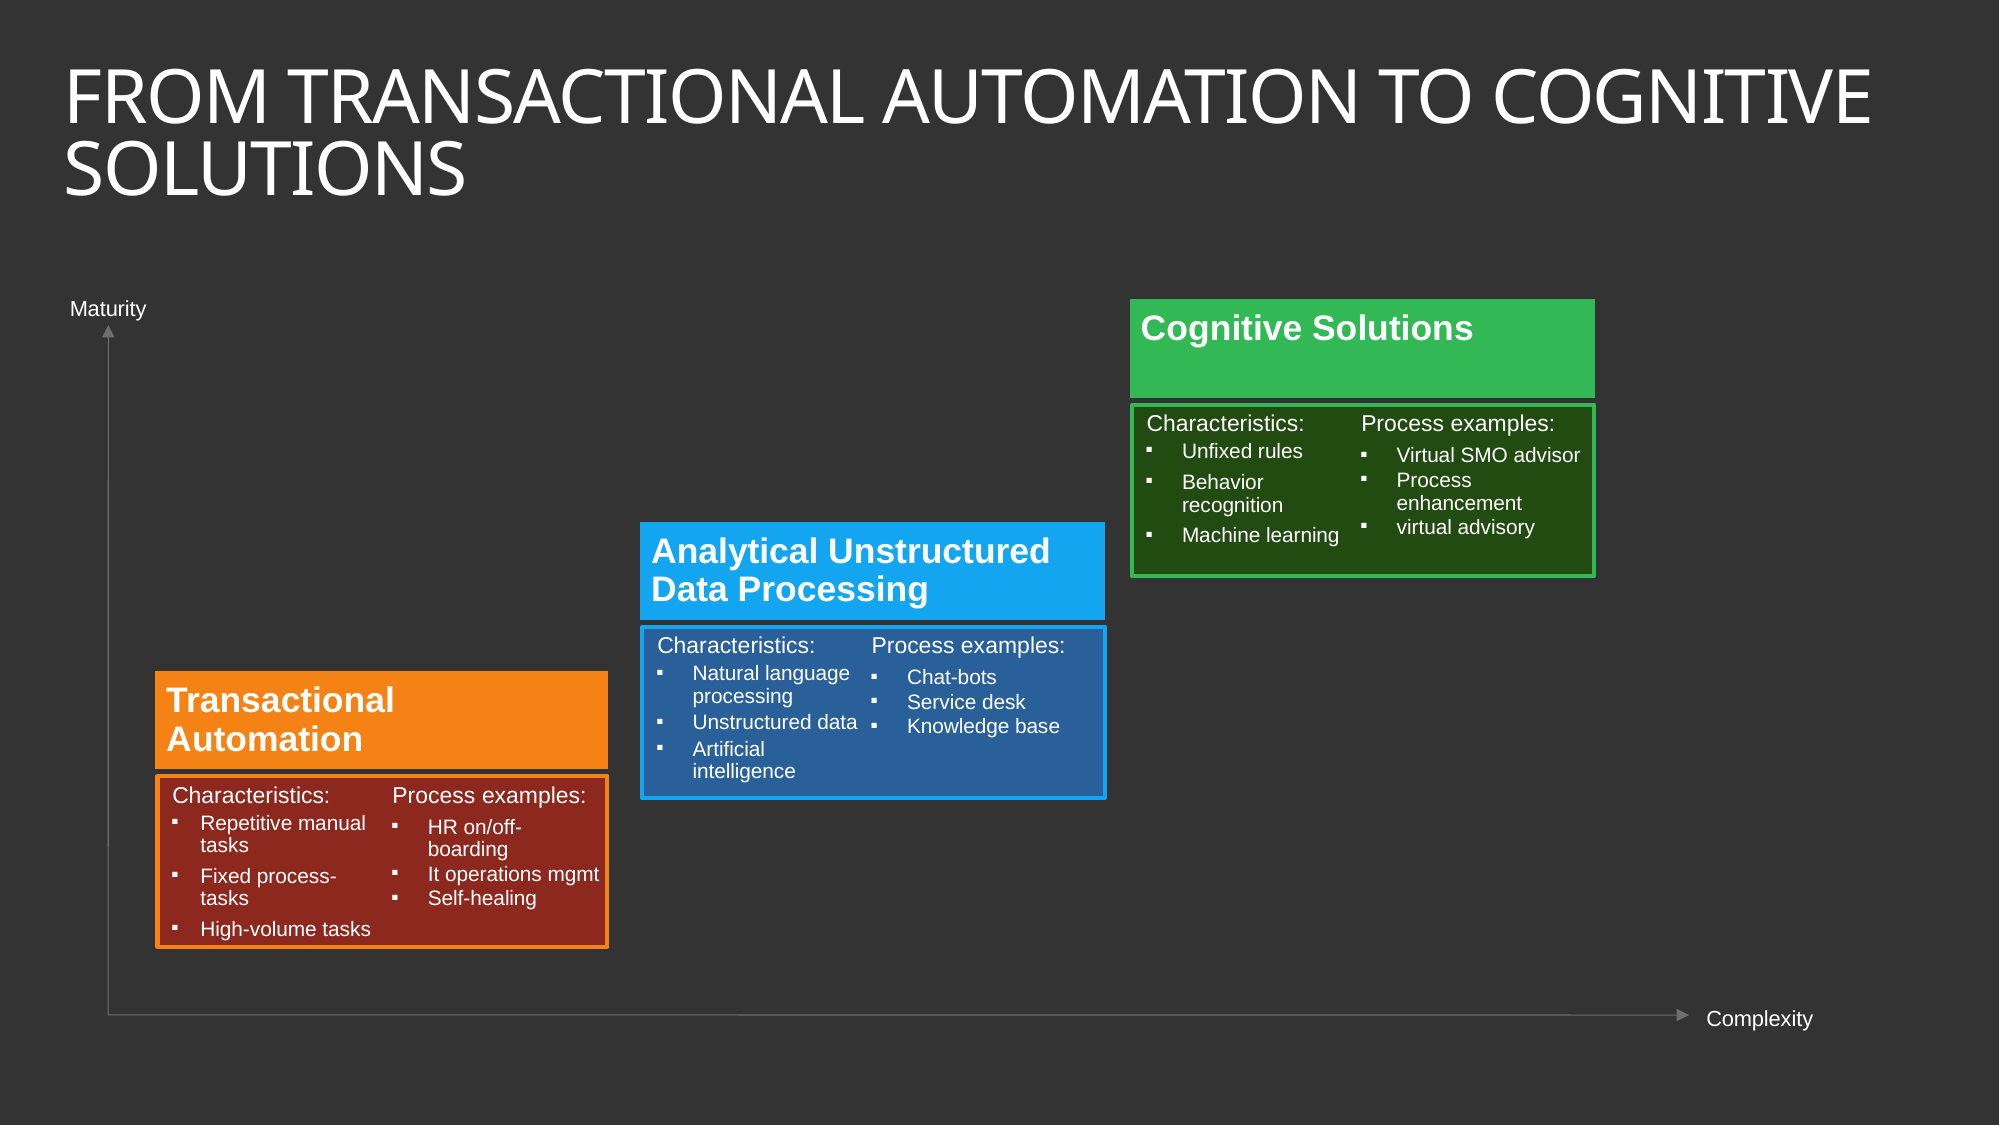

# from transactional automation to cognitive solutions
Maturity
Cognitive Solutions
Characteristics:
Unfixed rules
Behavior recognition
Machine learning
Process examples:
Virtual SMO advisor
Process enhancement
virtual advisory
Analytical Unstructured Data Processing
Characteristics:
Natural language processing
Unstructured data
Artificial intelligence
Process examples:
Chat-bots
Service desk
Knowledge base
Transactional Automation
Characteristics:
Repetitive manual tasks
Fixed process-tasks
High-volume tasks
Process examples:
HR on/off-boarding
It operations mgmt
Self-healing
Complexity